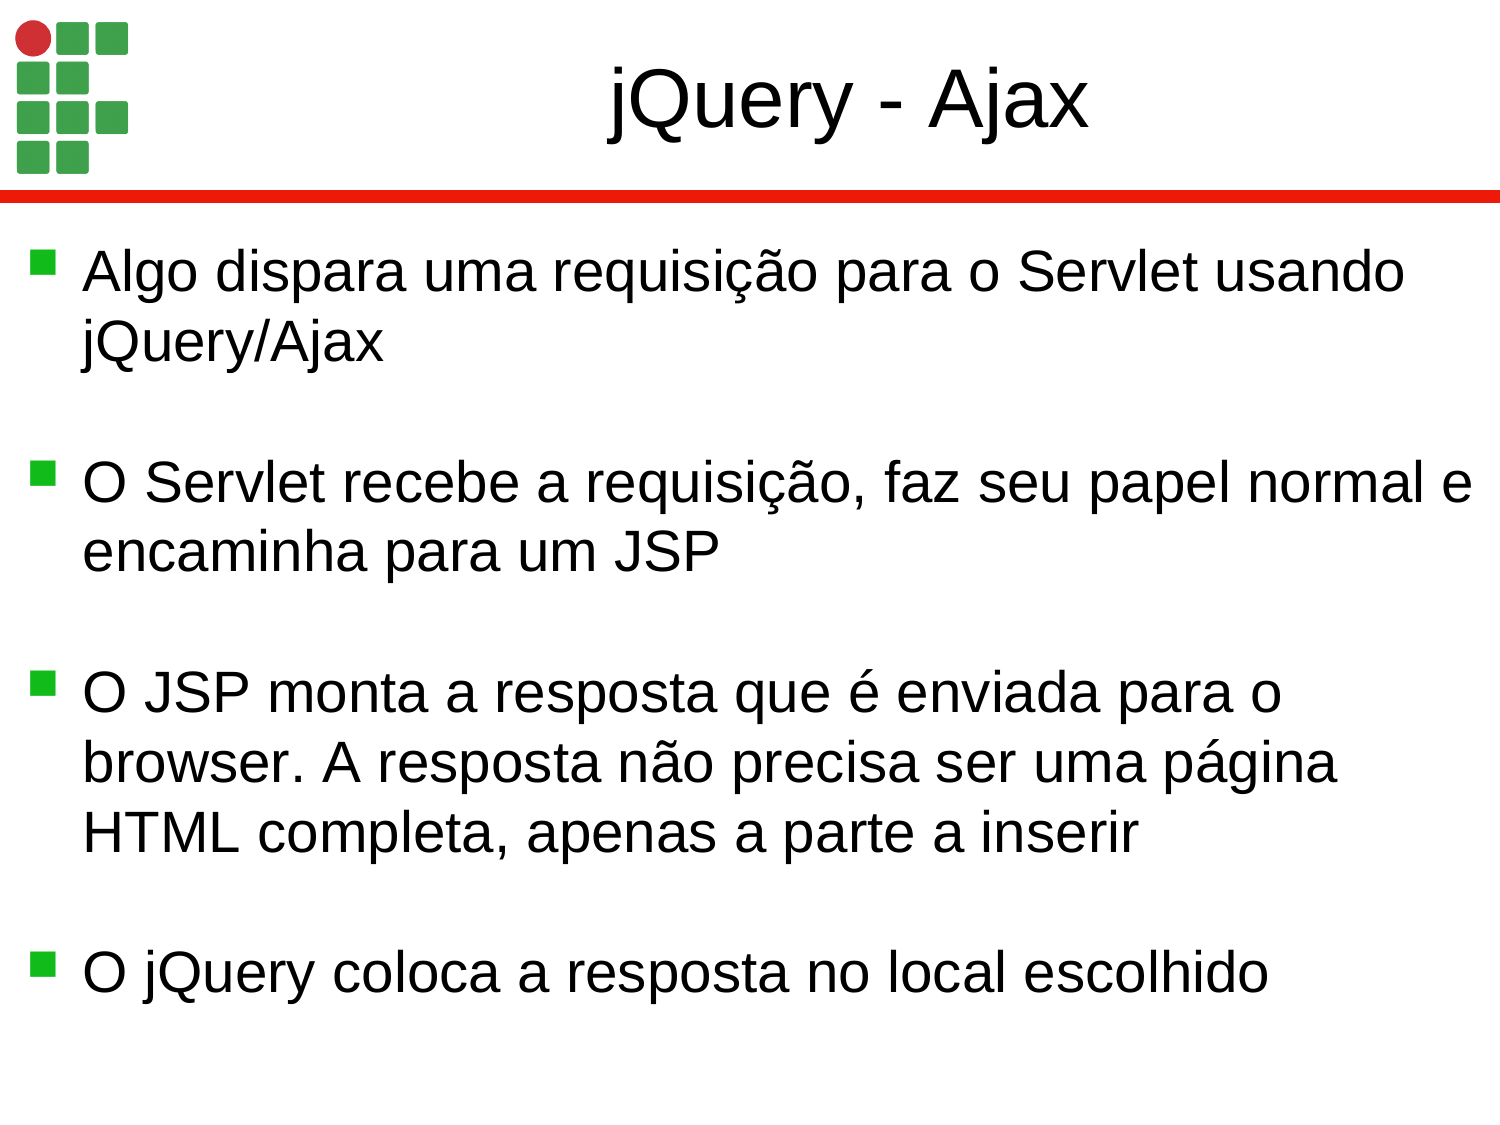

# jQuery - Ajax
Algo dispara uma requisição para o Servlet usando jQuery/Ajax
O Servlet recebe a requisição, faz seu papel normal e encaminha para um JSP
O JSP monta a resposta que é enviada para o browser. A resposta não precisa ser uma página HTML completa, apenas a parte a inserir
O jQuery coloca a resposta no local escolhido